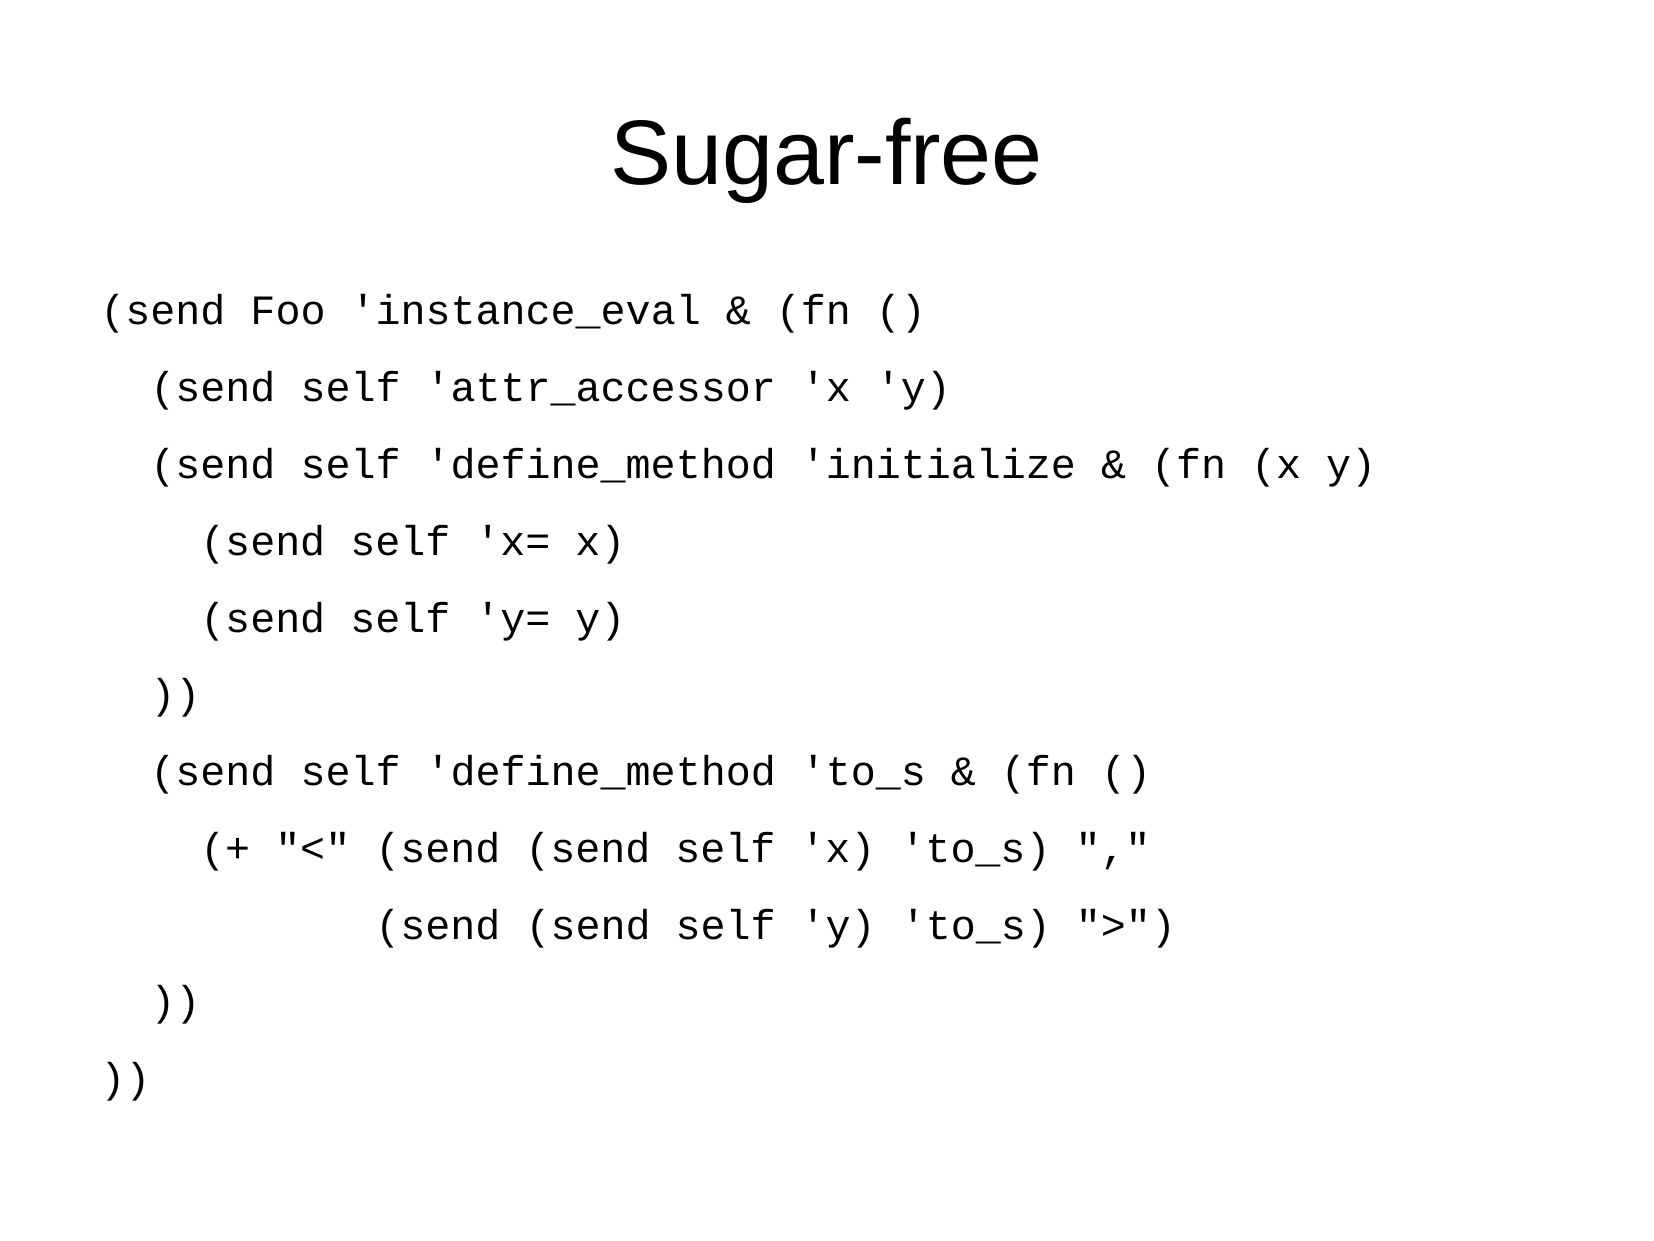

# Sugar-free
(send Foo 'instance_eval & (fn ()
 (send self 'attr_accessor 'x 'y)
 (send self 'define_method 'initialize & (fn (x y)
 (send self 'x= x)
 (send self 'y= y)
 ))
 (send self 'define_method 'to_s & (fn ()
 (+ "<" (send (send self 'x) 'to_s) ","
 (send (send self 'y) 'to_s) ">")
 ))
))